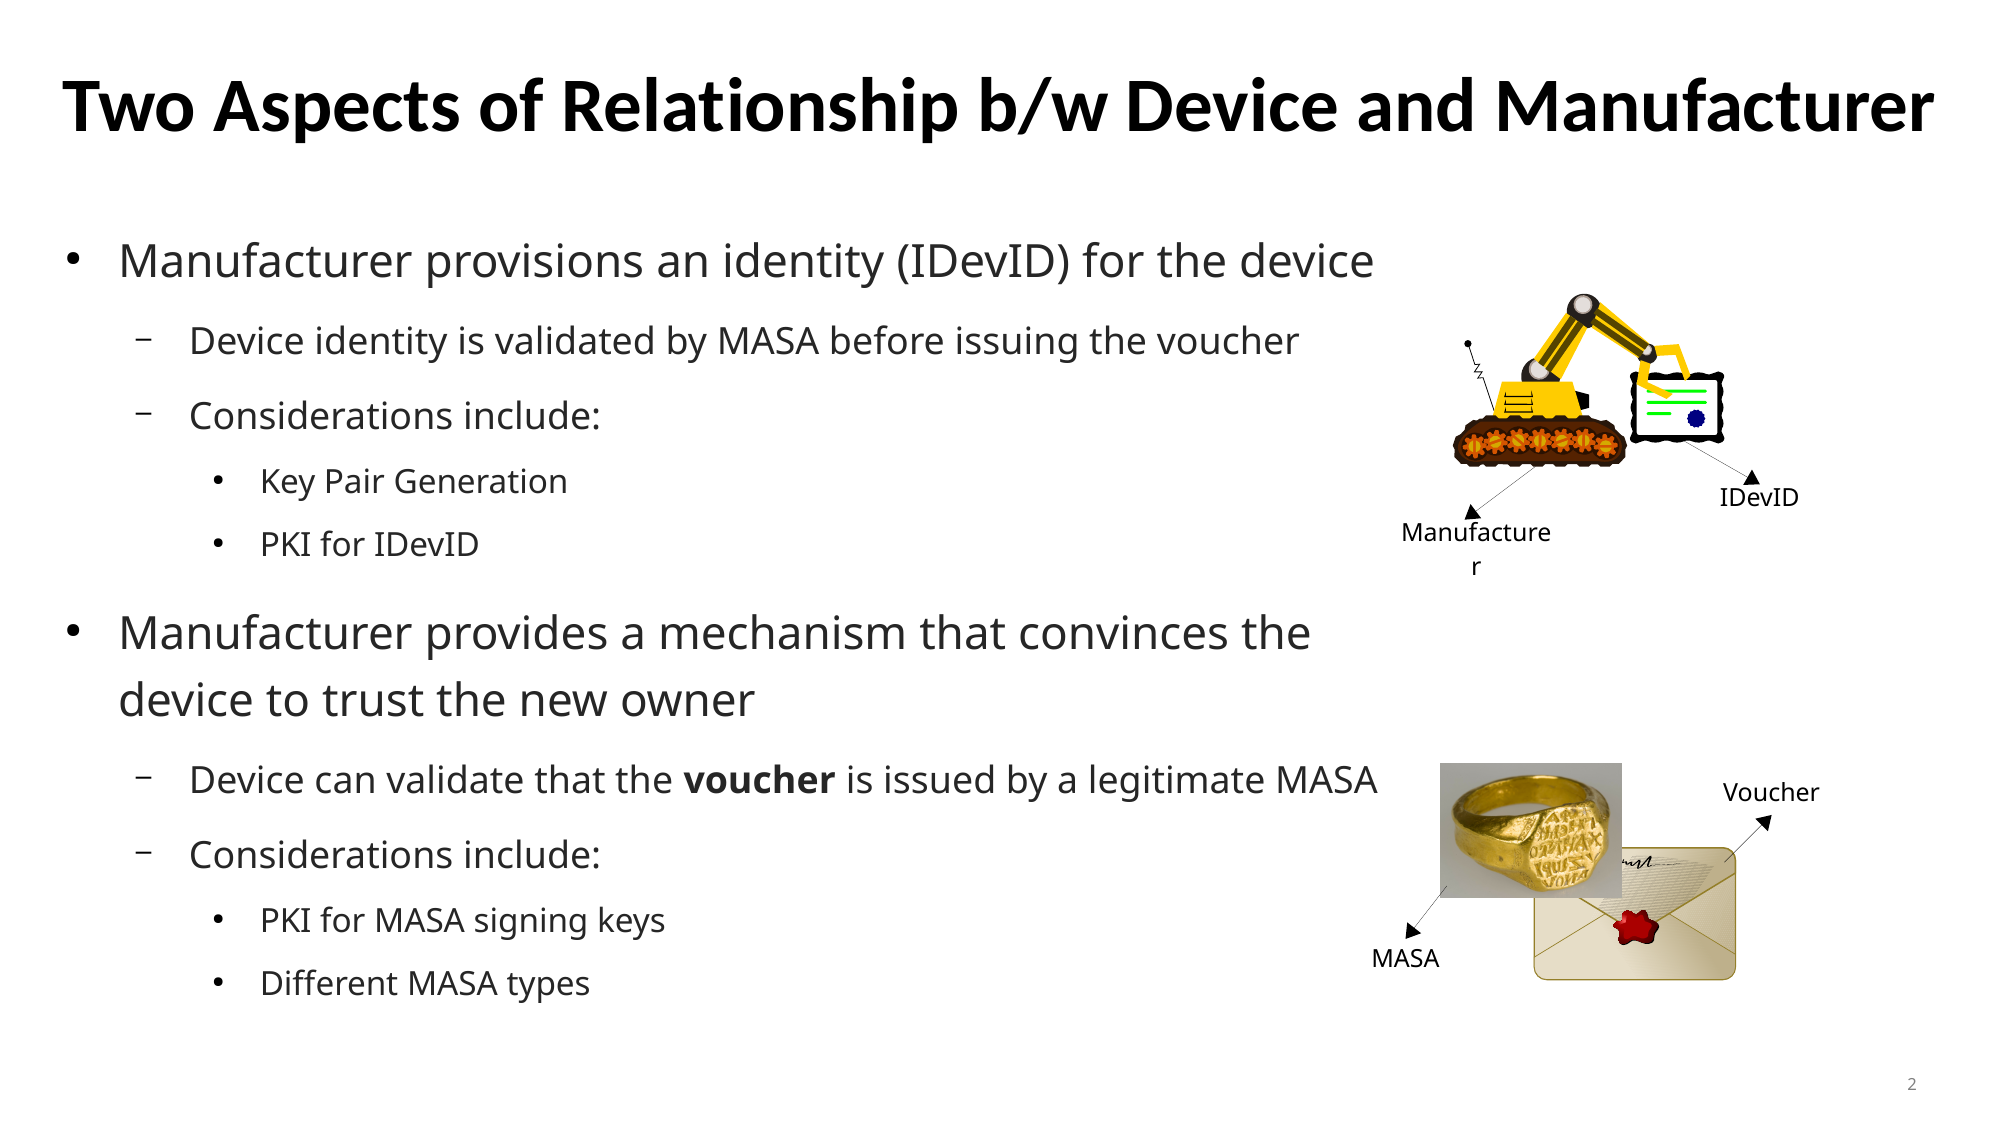

# Two Aspects of Relationship b/w Device and Manufacturer
Manufacturer provisions an identity (IDevID) for the device
Device identity is validated by MASA before issuing the voucher
Considerations include:
Key Pair Generation
PKI for IDevID
Manufacturer provides a mechanism that convinces the device to trust the new owner
Device can validate that the voucher is issued by a legitimate MASA
Considerations include:
PKI for MASA signing keys
Different MASA types
IDevID
Manufacturer
Voucher
MASA